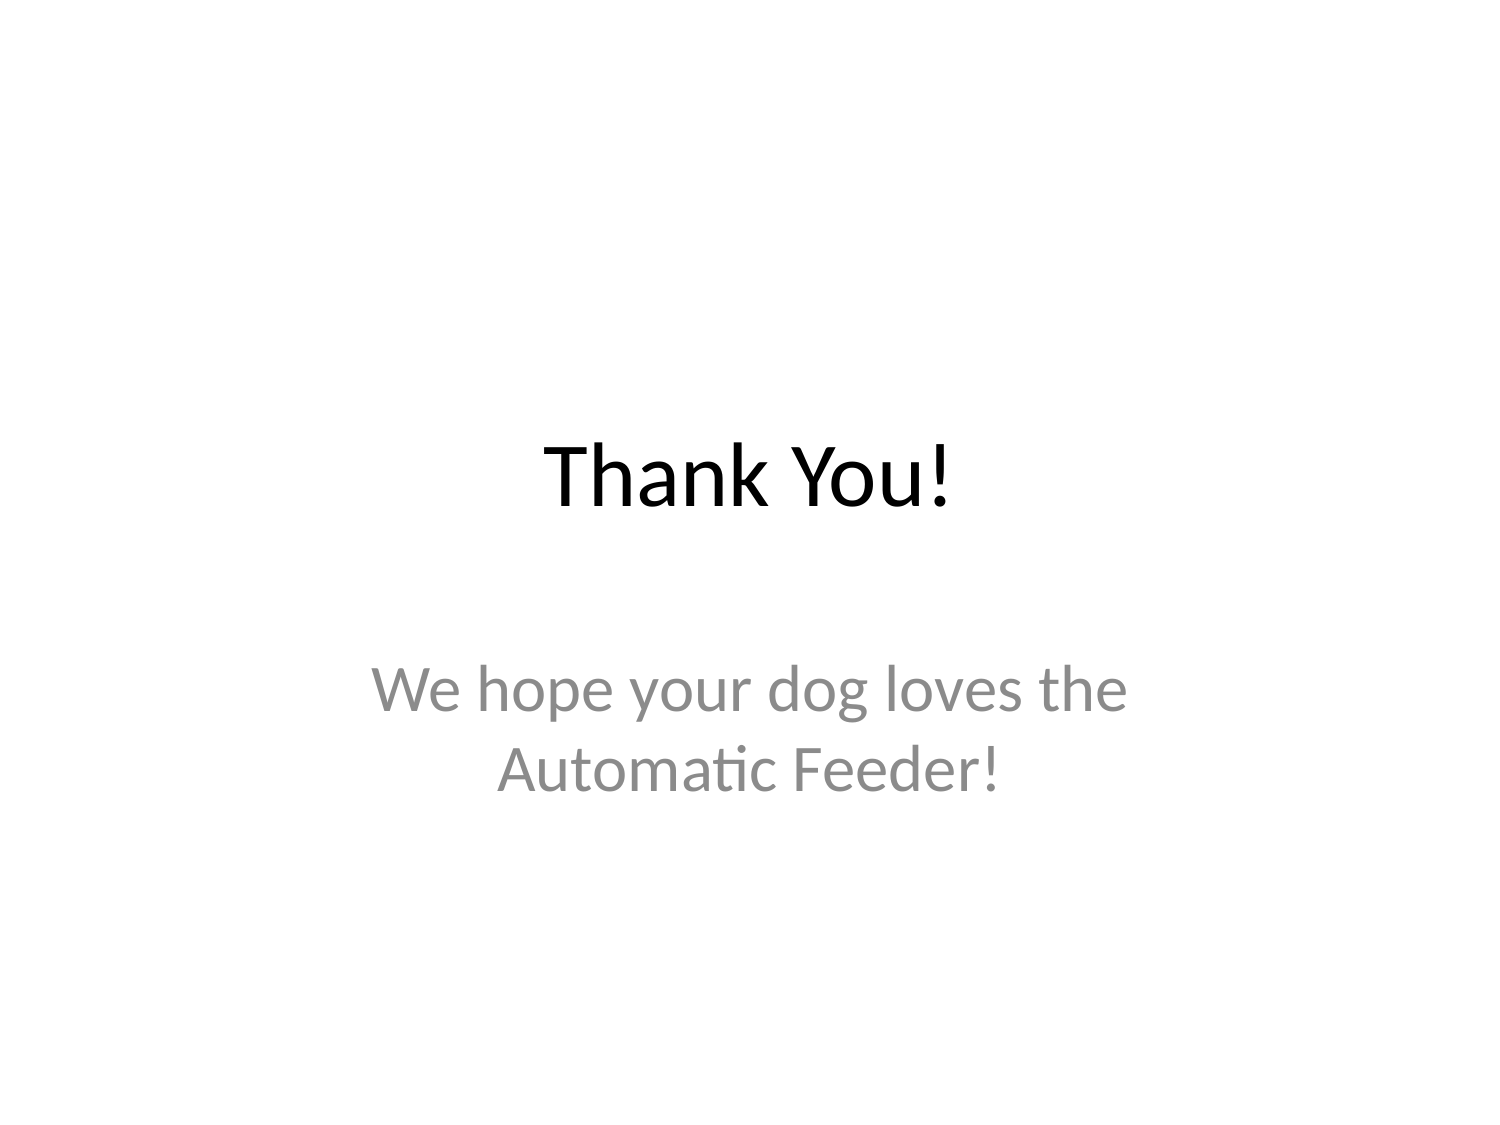

# Thank You!
We hope your dog loves the Automatic Feeder!